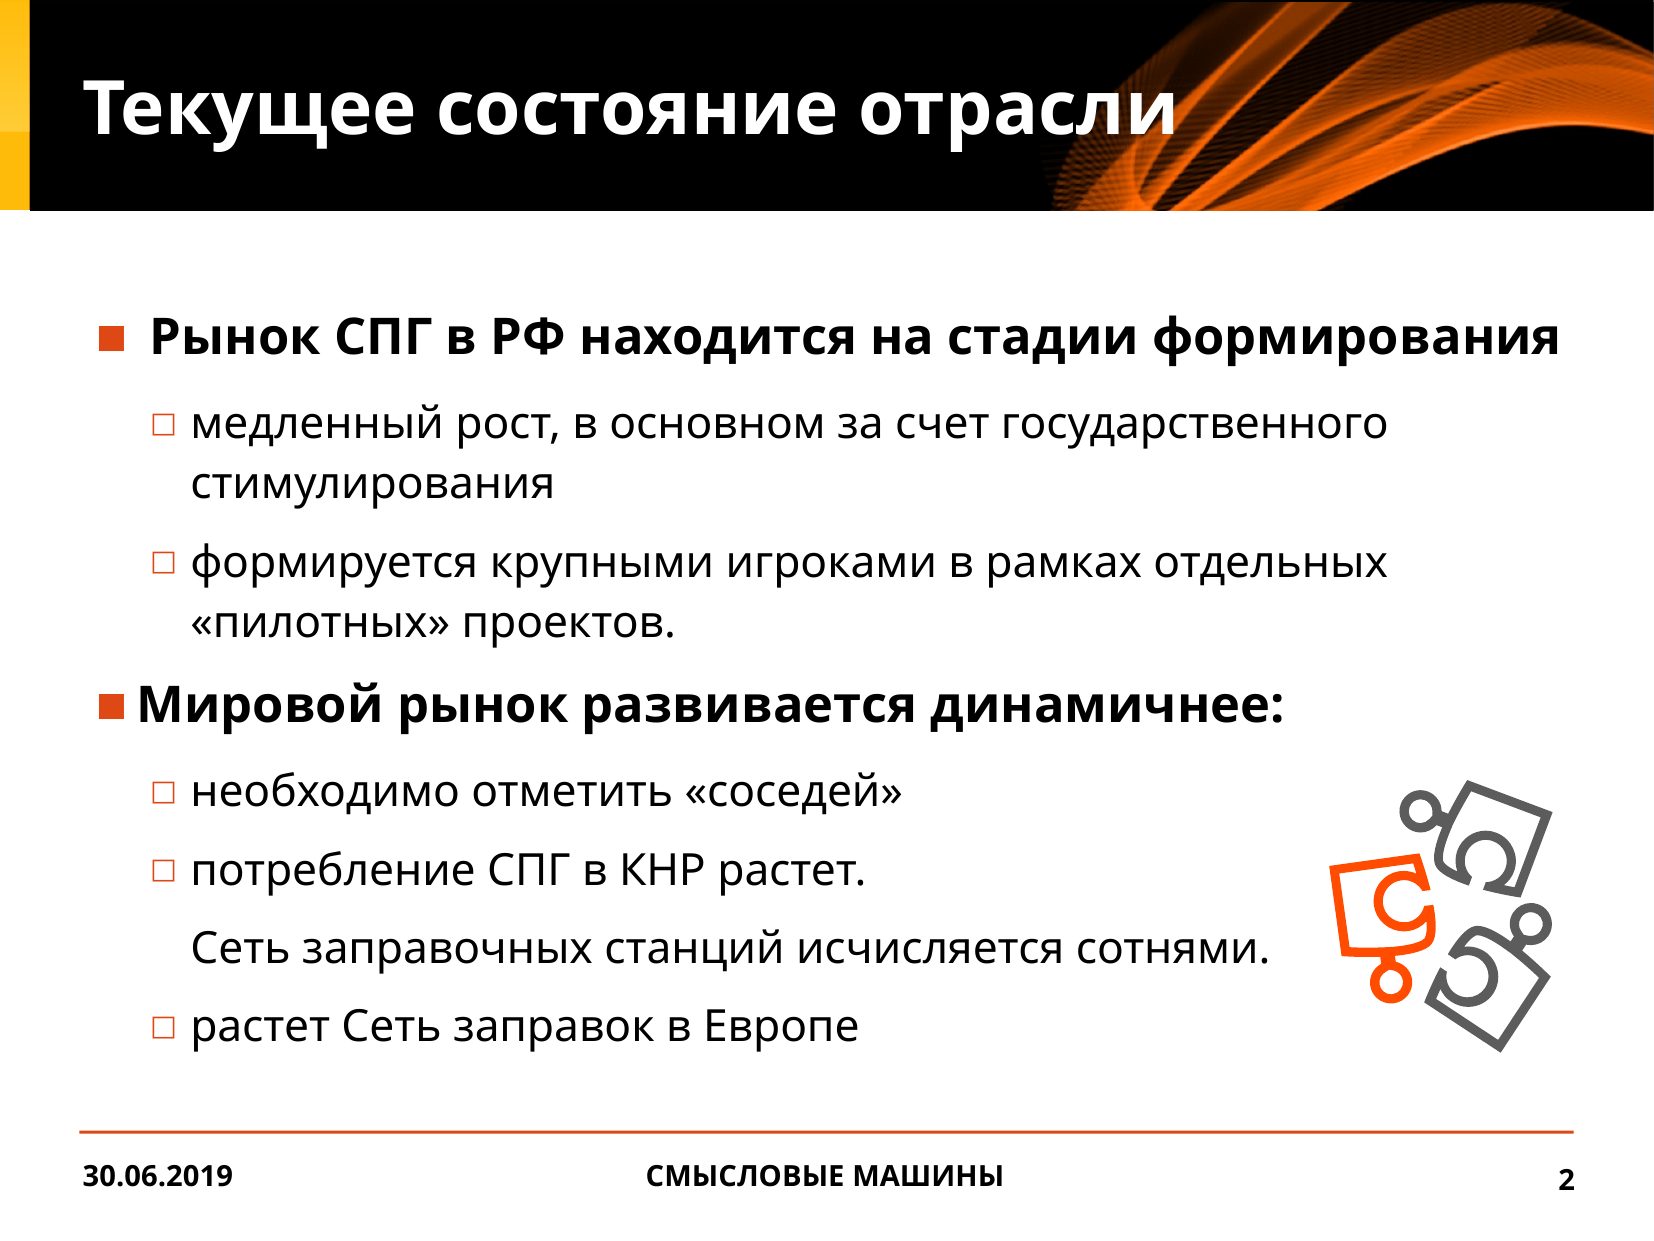

# Текущее состояние отрасли
 Рынок СПГ в РФ находится на стадии формирования
медленный рост, в основном за счет государственного стимулирования
формируется крупными игроками в рамках отдельных «пилотных» проектов.
Мировой рынок развивается динамичнее:
необходимо отметить «соседей»
потребление СПГ в КНР растет.
Сеть заправочных станций исчисляется сотнями.
растет Сеть заправок в Европе